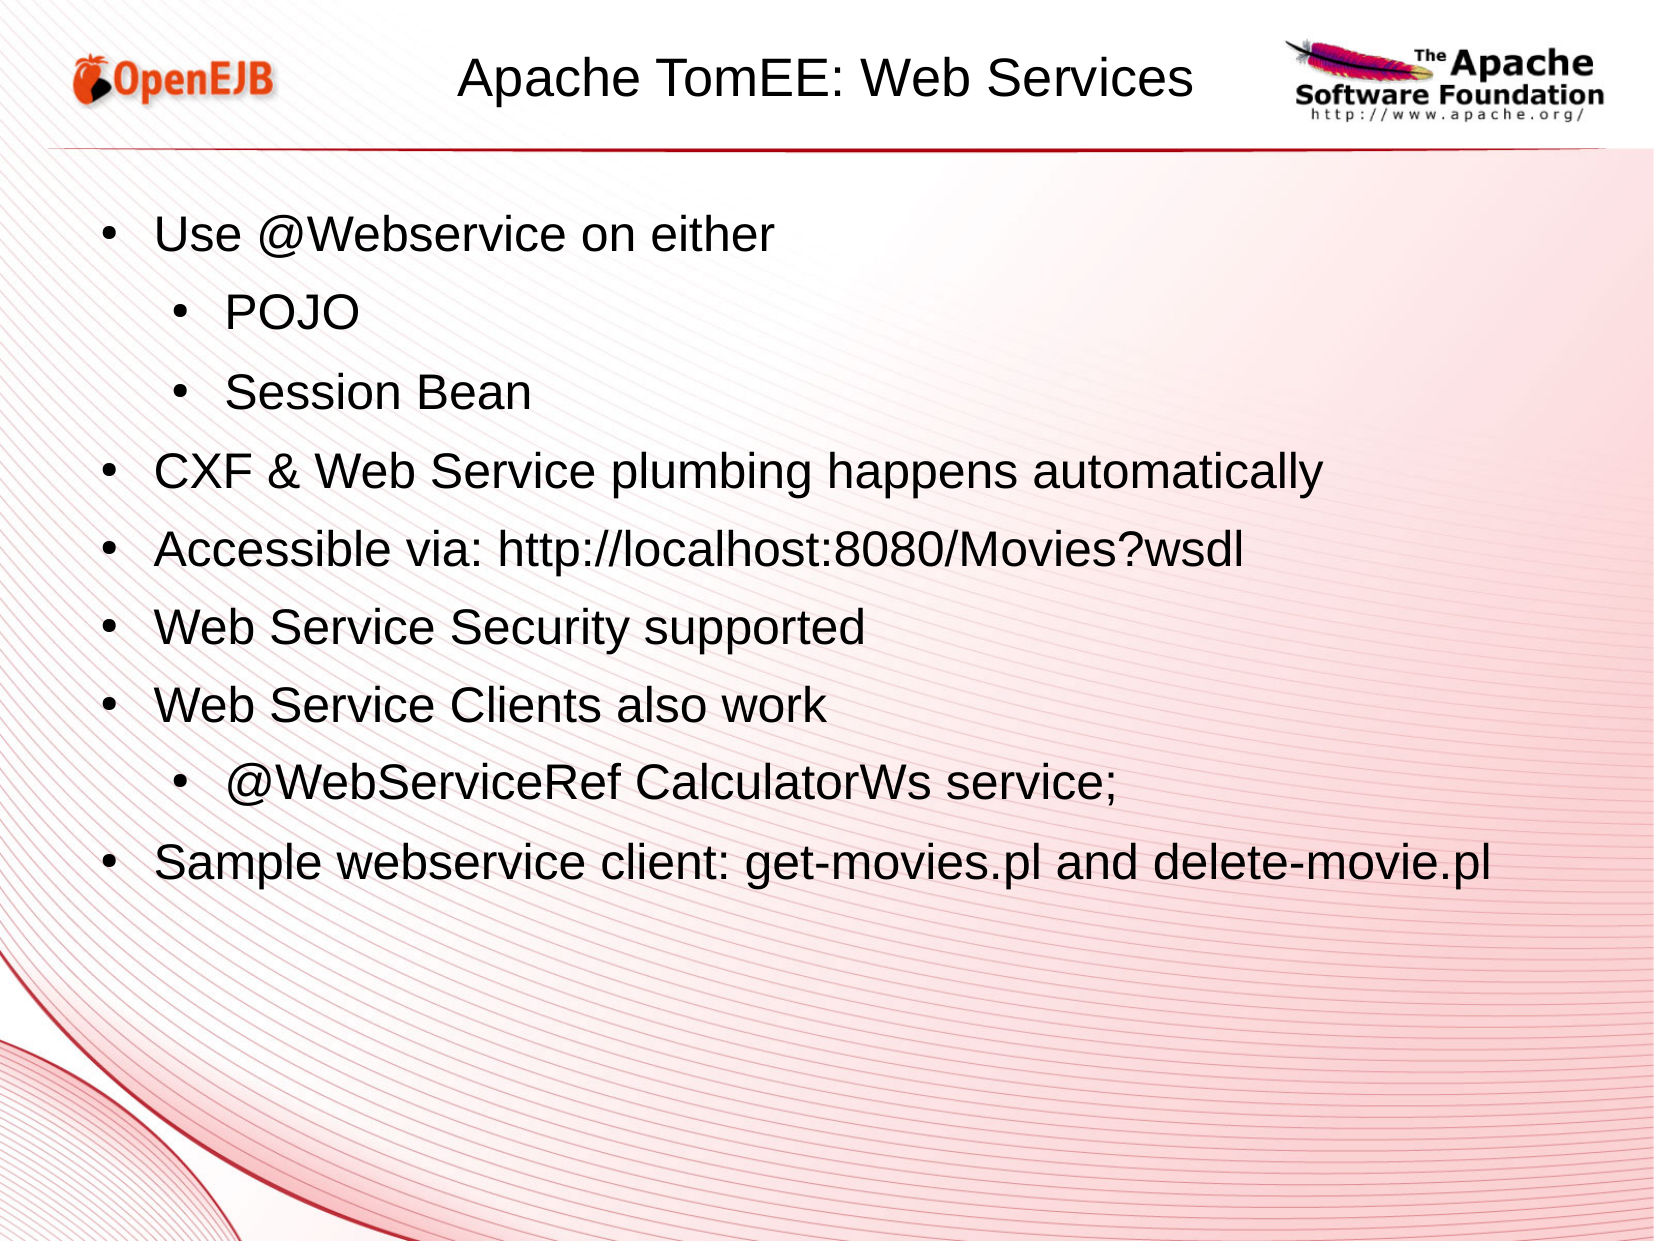

# Apache TomEE: Web Services
Use @Webservice on either
POJO
Session Bean
CXF & Web Service plumbing happens automatically
Accessible via: http://localhost:8080/Movies?wsdl
Web Service Security supported
Web Service Clients also work
@WebServiceRef CalculatorWs service;
Sample webservice client: get-movies.pl and delete-movie.pl